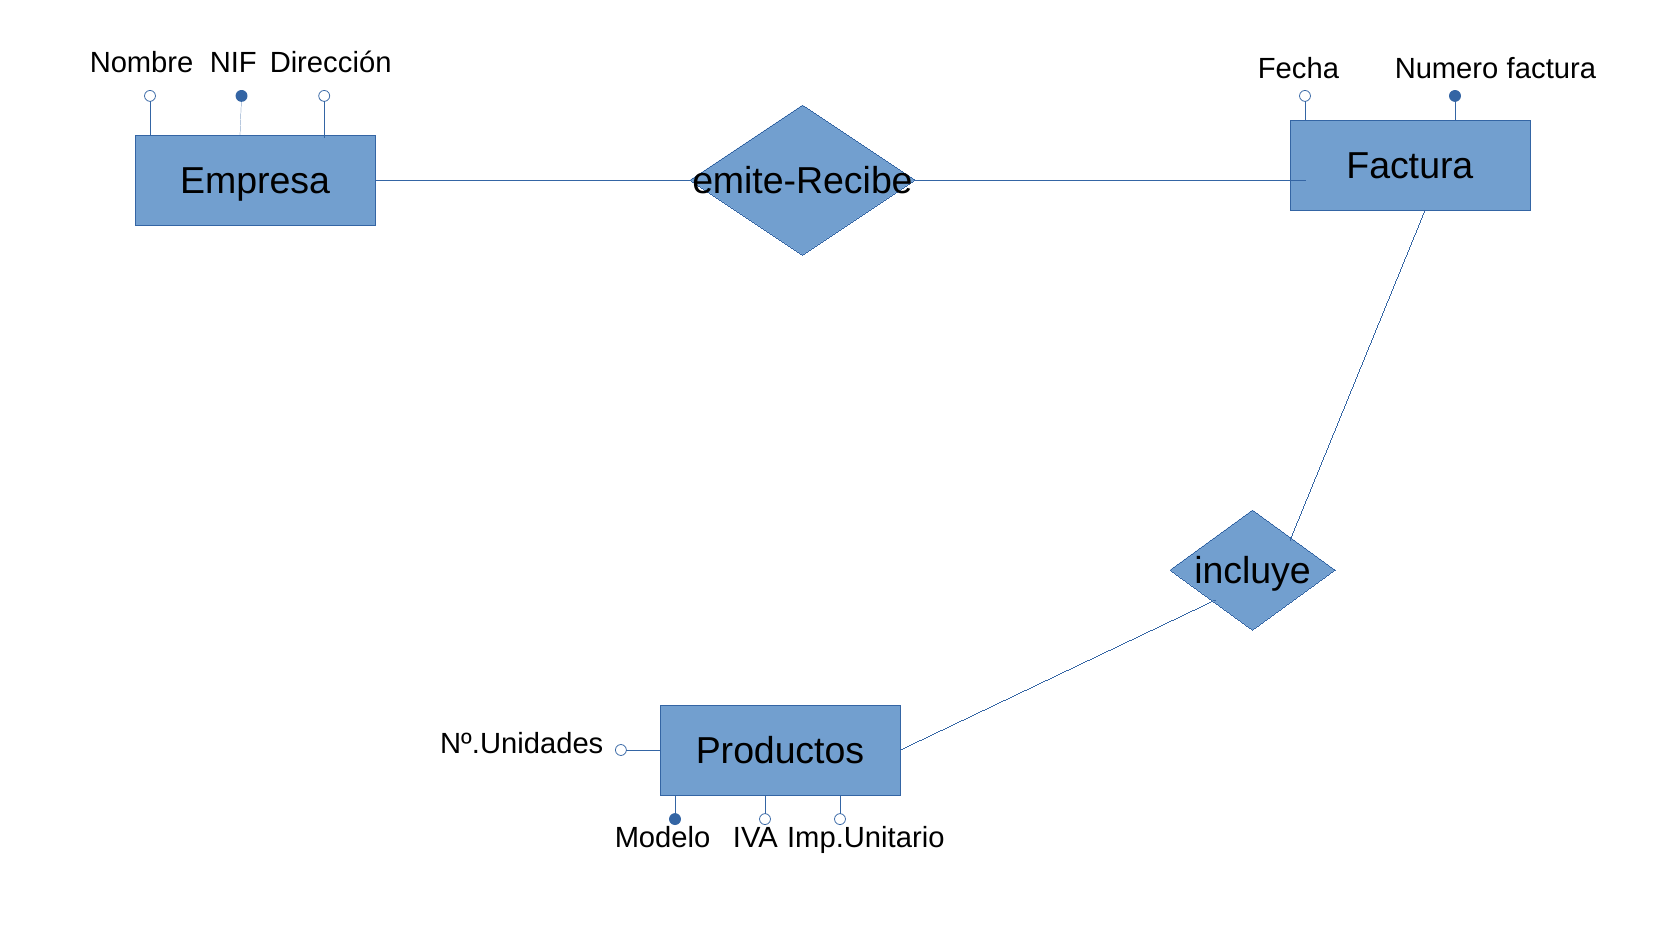

Dirección
Nombre
NIF
Fecha
Numero factura
emite-Recibe
Factura
Empresa
incluye
Productos
Nº.Unidades
Modelo
IVA
Imp.Unitario